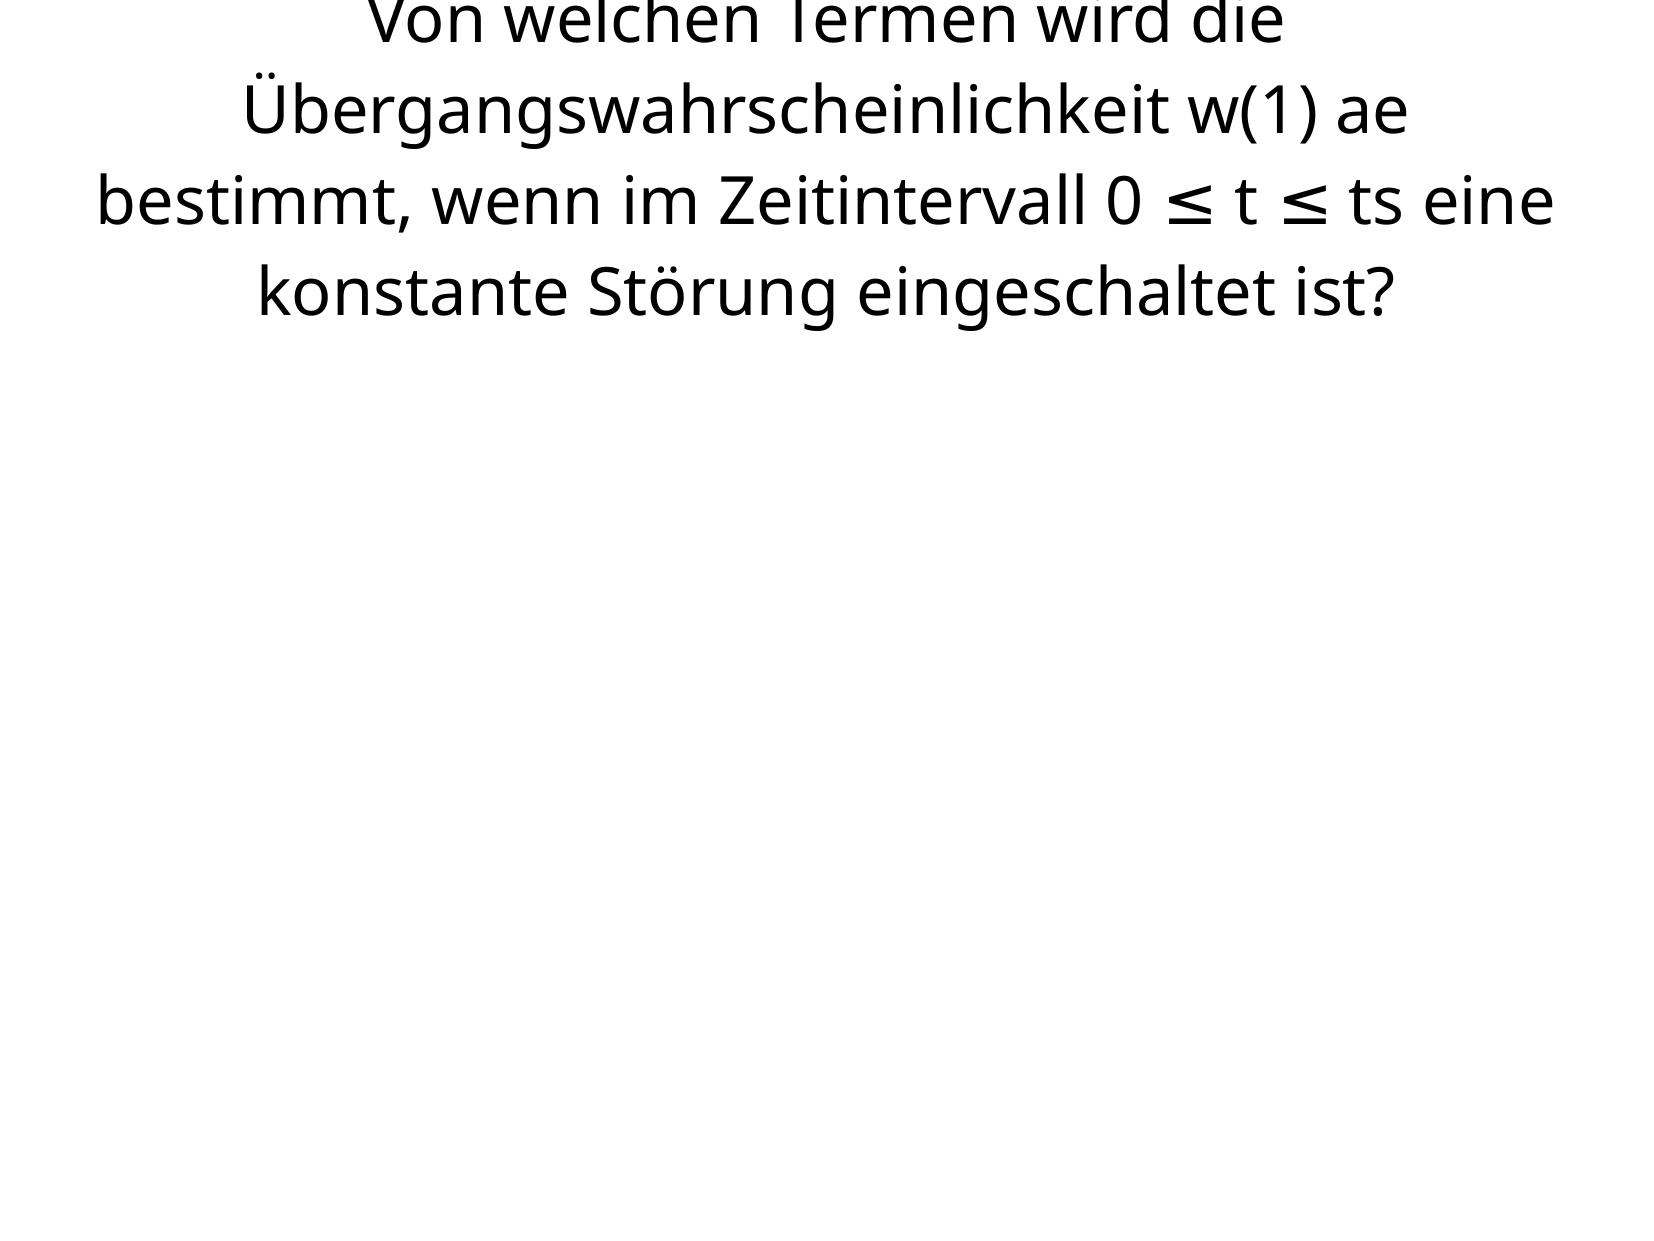

# Von welchen Termen wird die Übergangswahrscheinlichkeit w(1) ae bestimmt, wenn im Zeitintervall 0 ≤ t ≤ ts eine konstante Störung eingeschaltet ist?